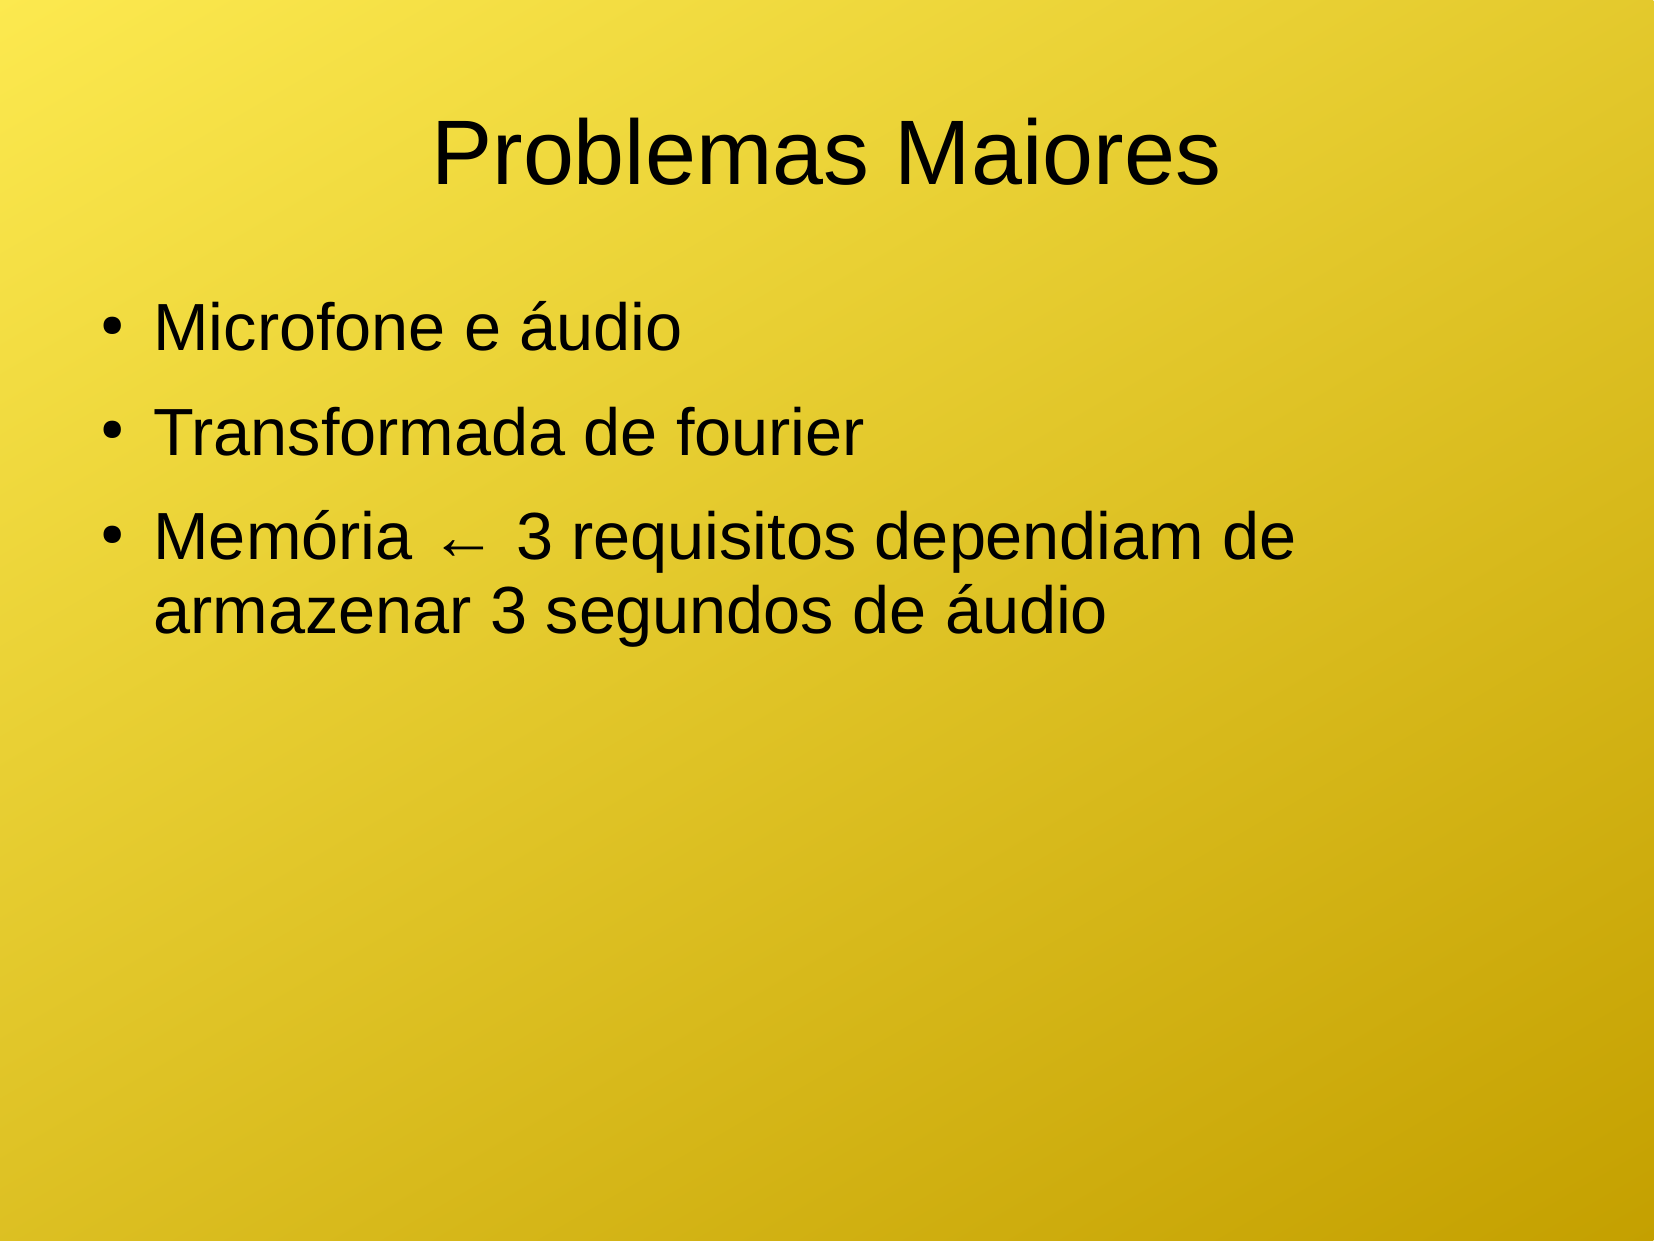

# Problemas Maiores
Microfone e áudio
Transformada de fourier
Memória ← 3 requisitos dependiam de armazenar 3 segundos de áudio